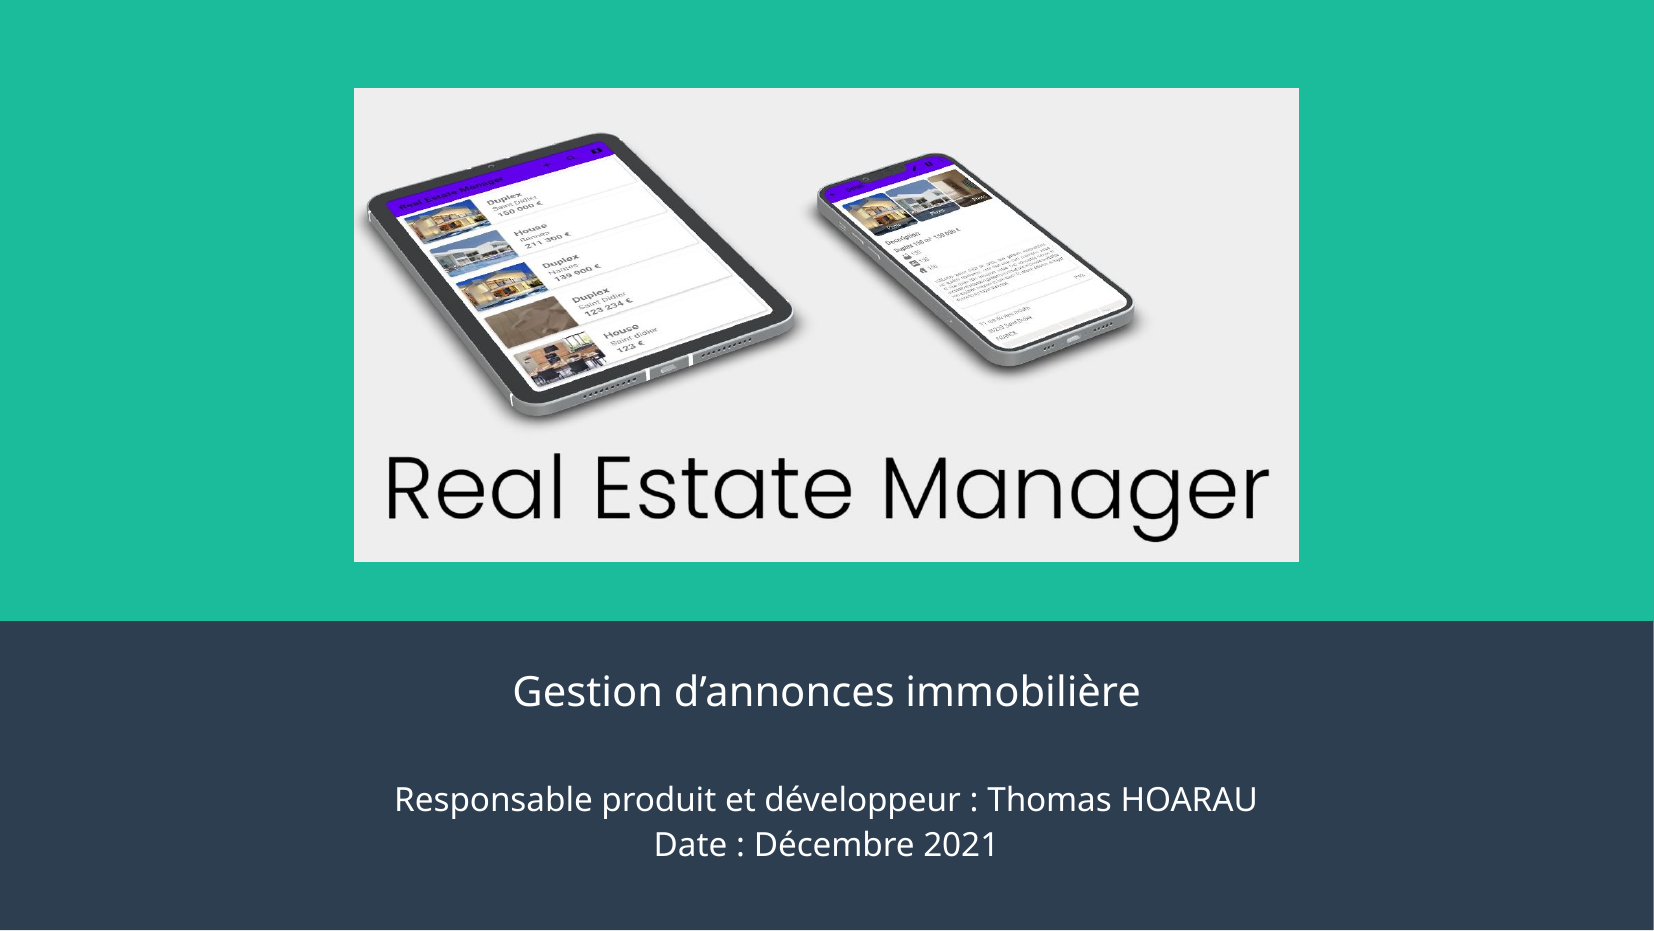

# Gestion d’annonces immobilière
Responsable produit et développeur : Thomas HOARAU
Date : Décembre 2021